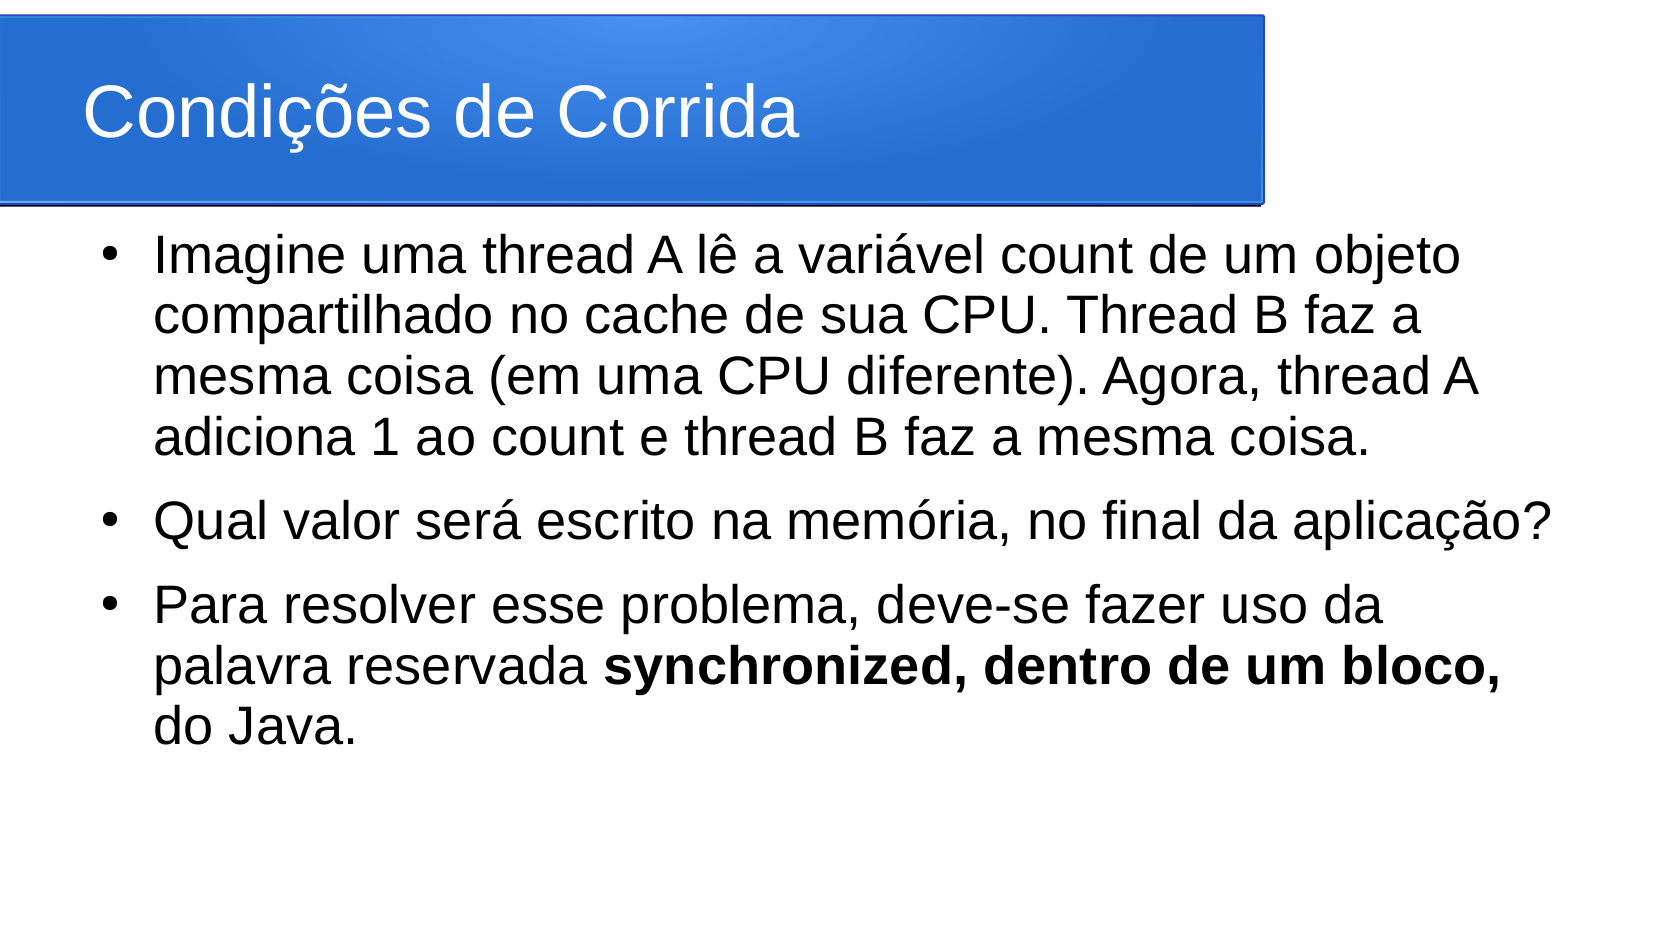

# Condições de Corrida
Imagine uma thread A lê a variável count de um objeto compartilhado no cache de sua CPU. Thread B faz a mesma coisa (em uma CPU diferente). Agora, thread A adiciona 1 ao count e thread B faz a mesma coisa.
Qual valor será escrito na memória, no final da aplicação?
Para resolver esse problema, deve-se fazer uso da palavra reservada synchronized, dentro de um bloco, do Java.